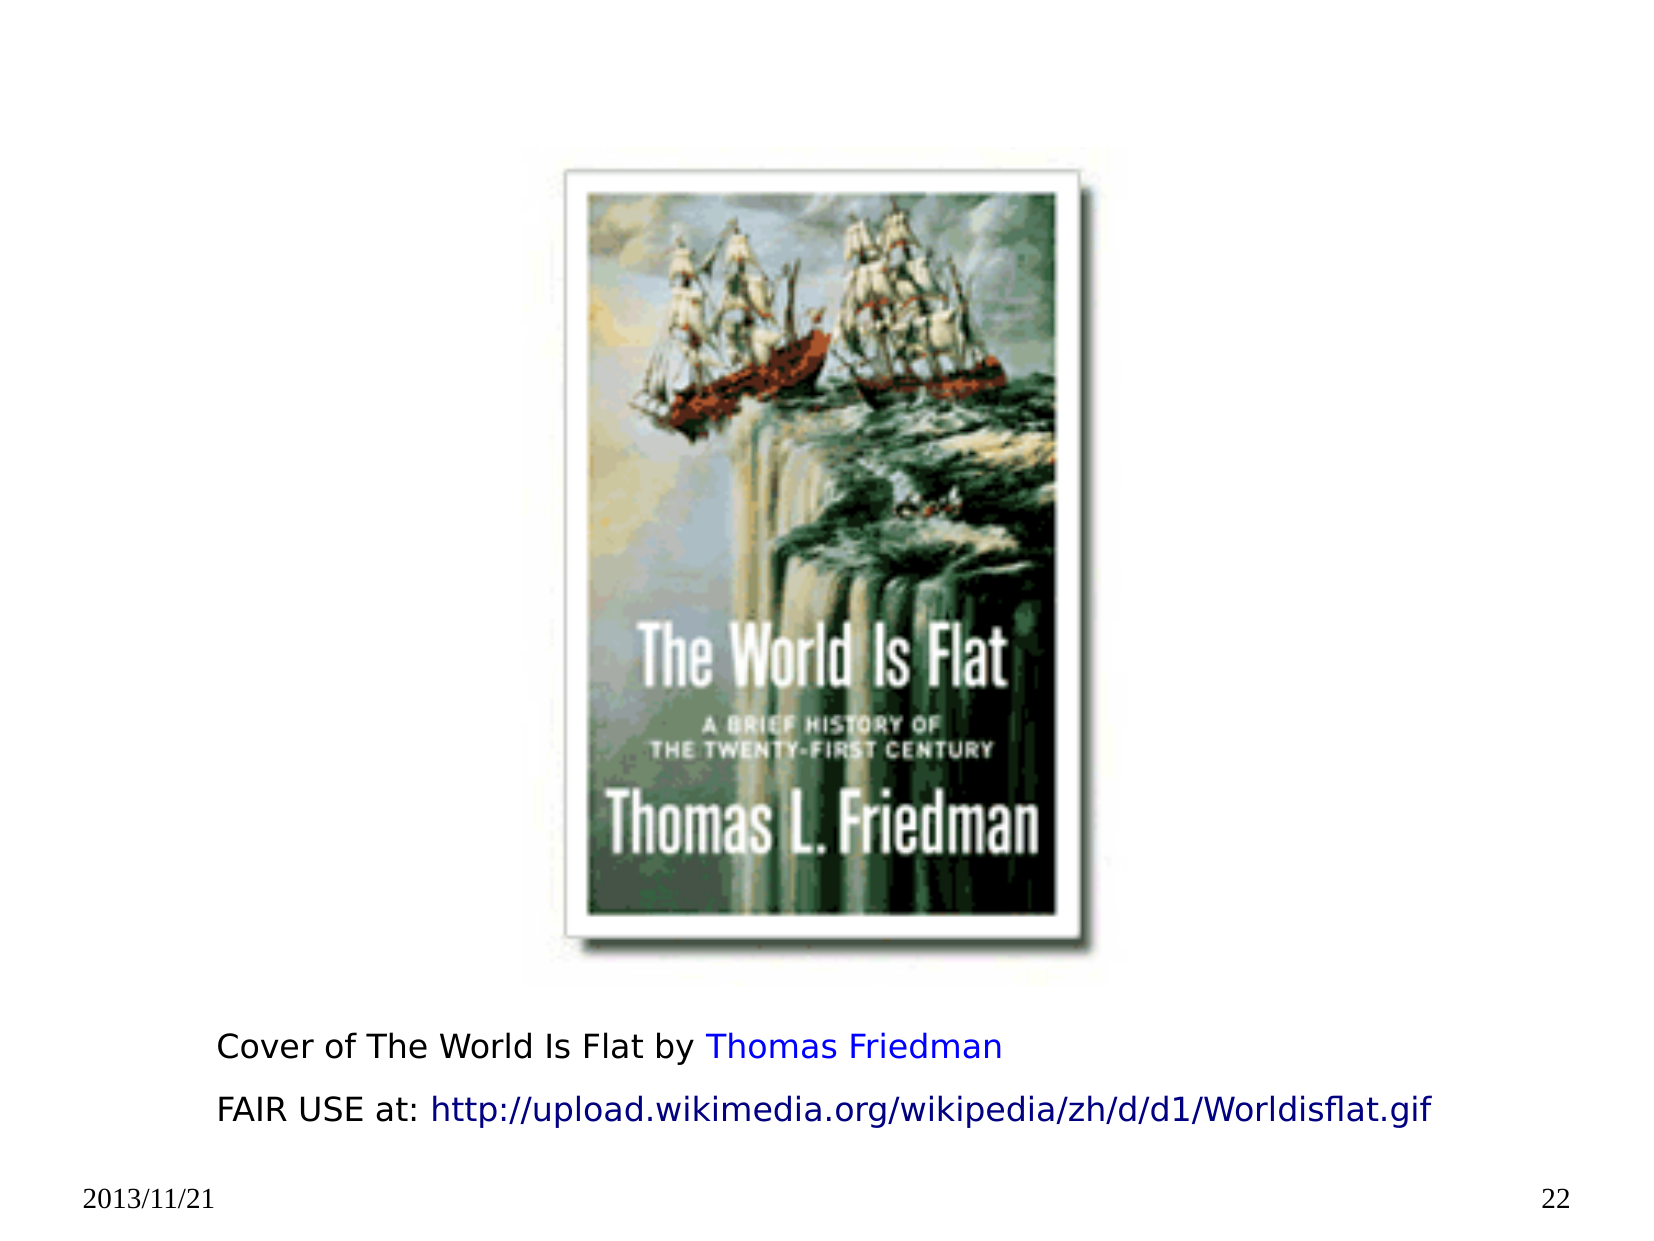

Cover of The World Is Flat by Thomas Friedman
FAIR USE at: http://upload.wikimedia.org/wikipedia/zh/d/d1/Worldisflat.gif
2013/11/21
22